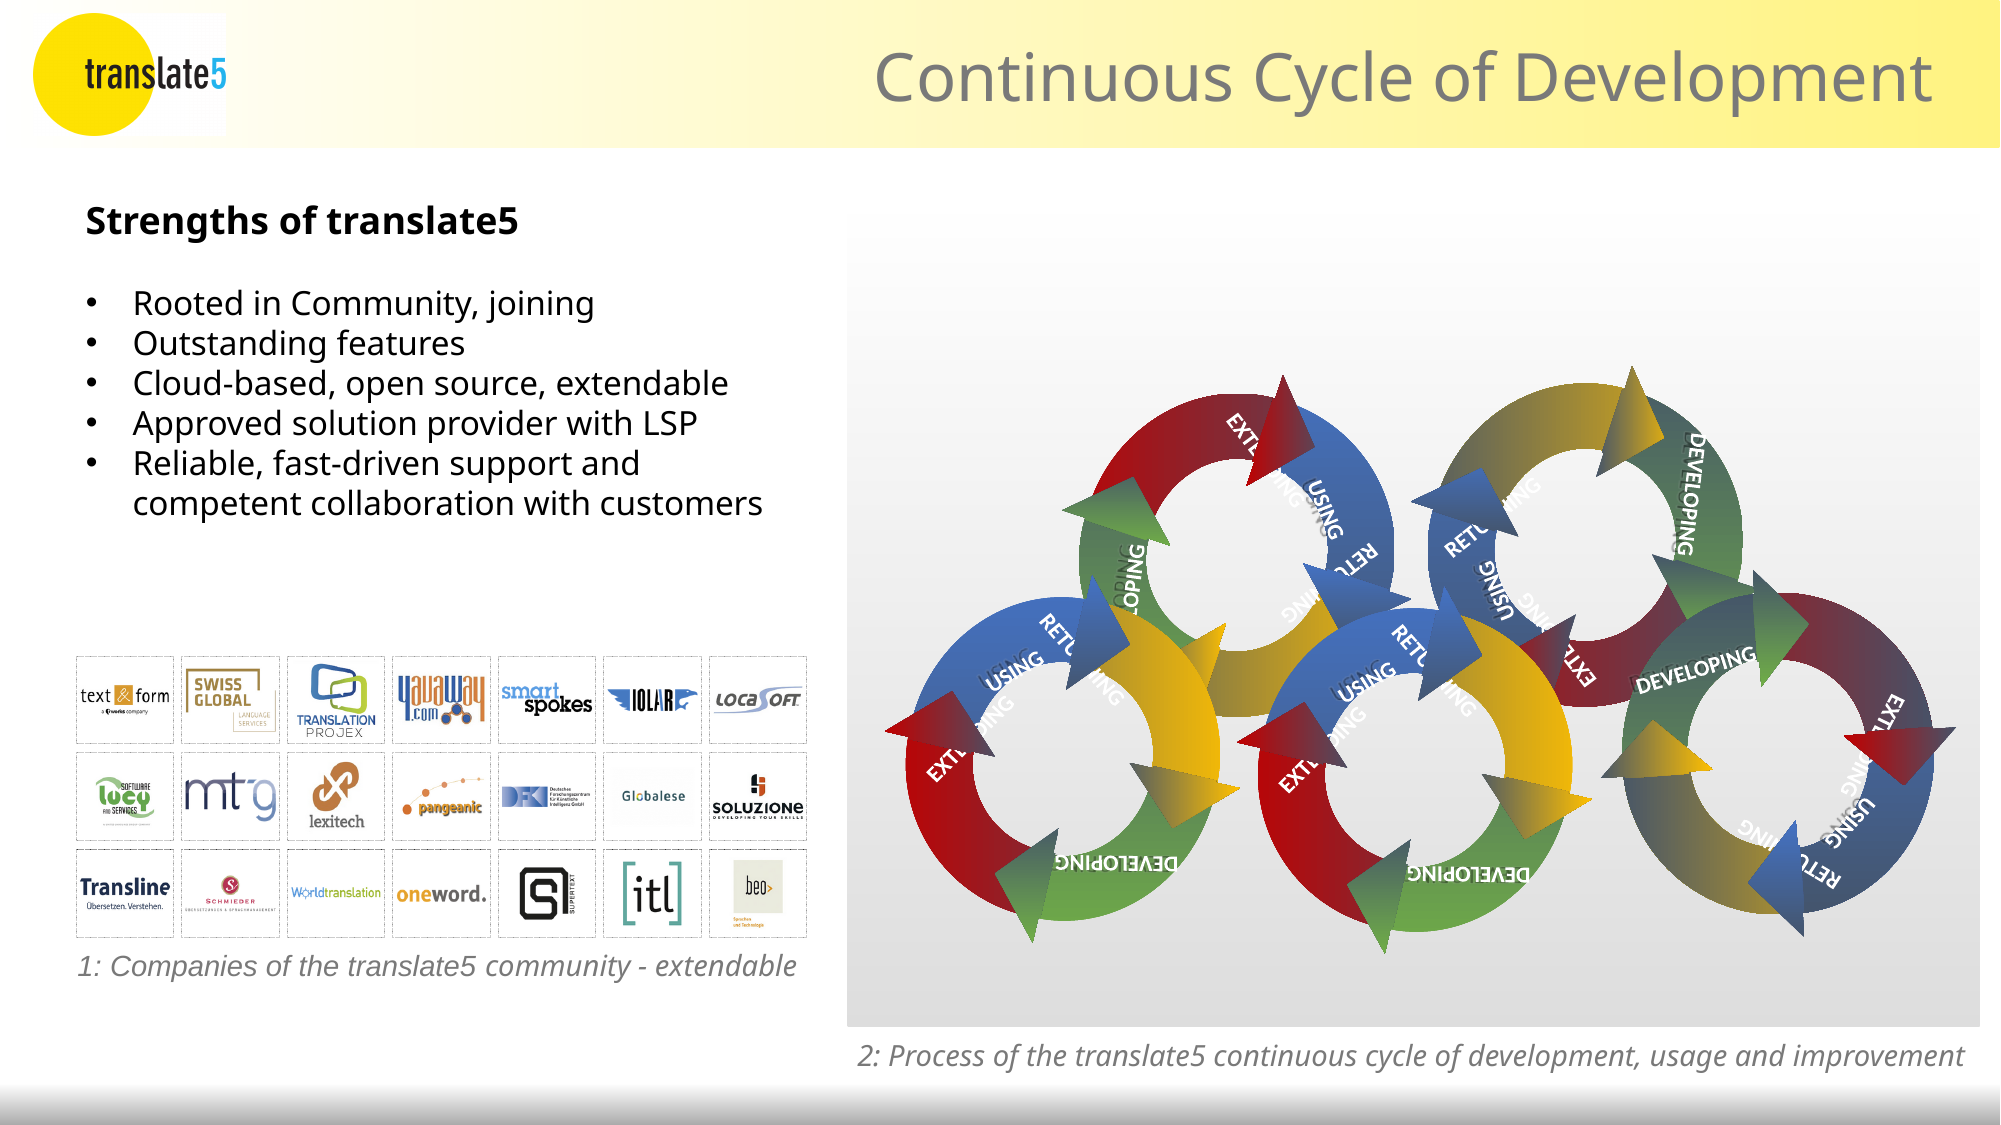

# Continuous Cycle of Development
Strengths of translate5
Rooted in Community, joining
Outstanding features
Cloud-based, open source, extendable
Approved solution provider with LSP
Reliable, fast-driven support and competent collaboration with customers
2: Process of the translate5 continuous cycle of development, usage and improvement
RETURNING
DEVELOPING
USING
EXTENDING
EXTENDING
USING
DEVELOPING
RETURNING
DEVELOPING
EXTENDING
USING
RETURNING
USING
RETURNING
EXTENDING
DEVELOPING
USING
RETURNING
EXTENDING
DEVELOPING
1: Companies of the translate5 community - extendable